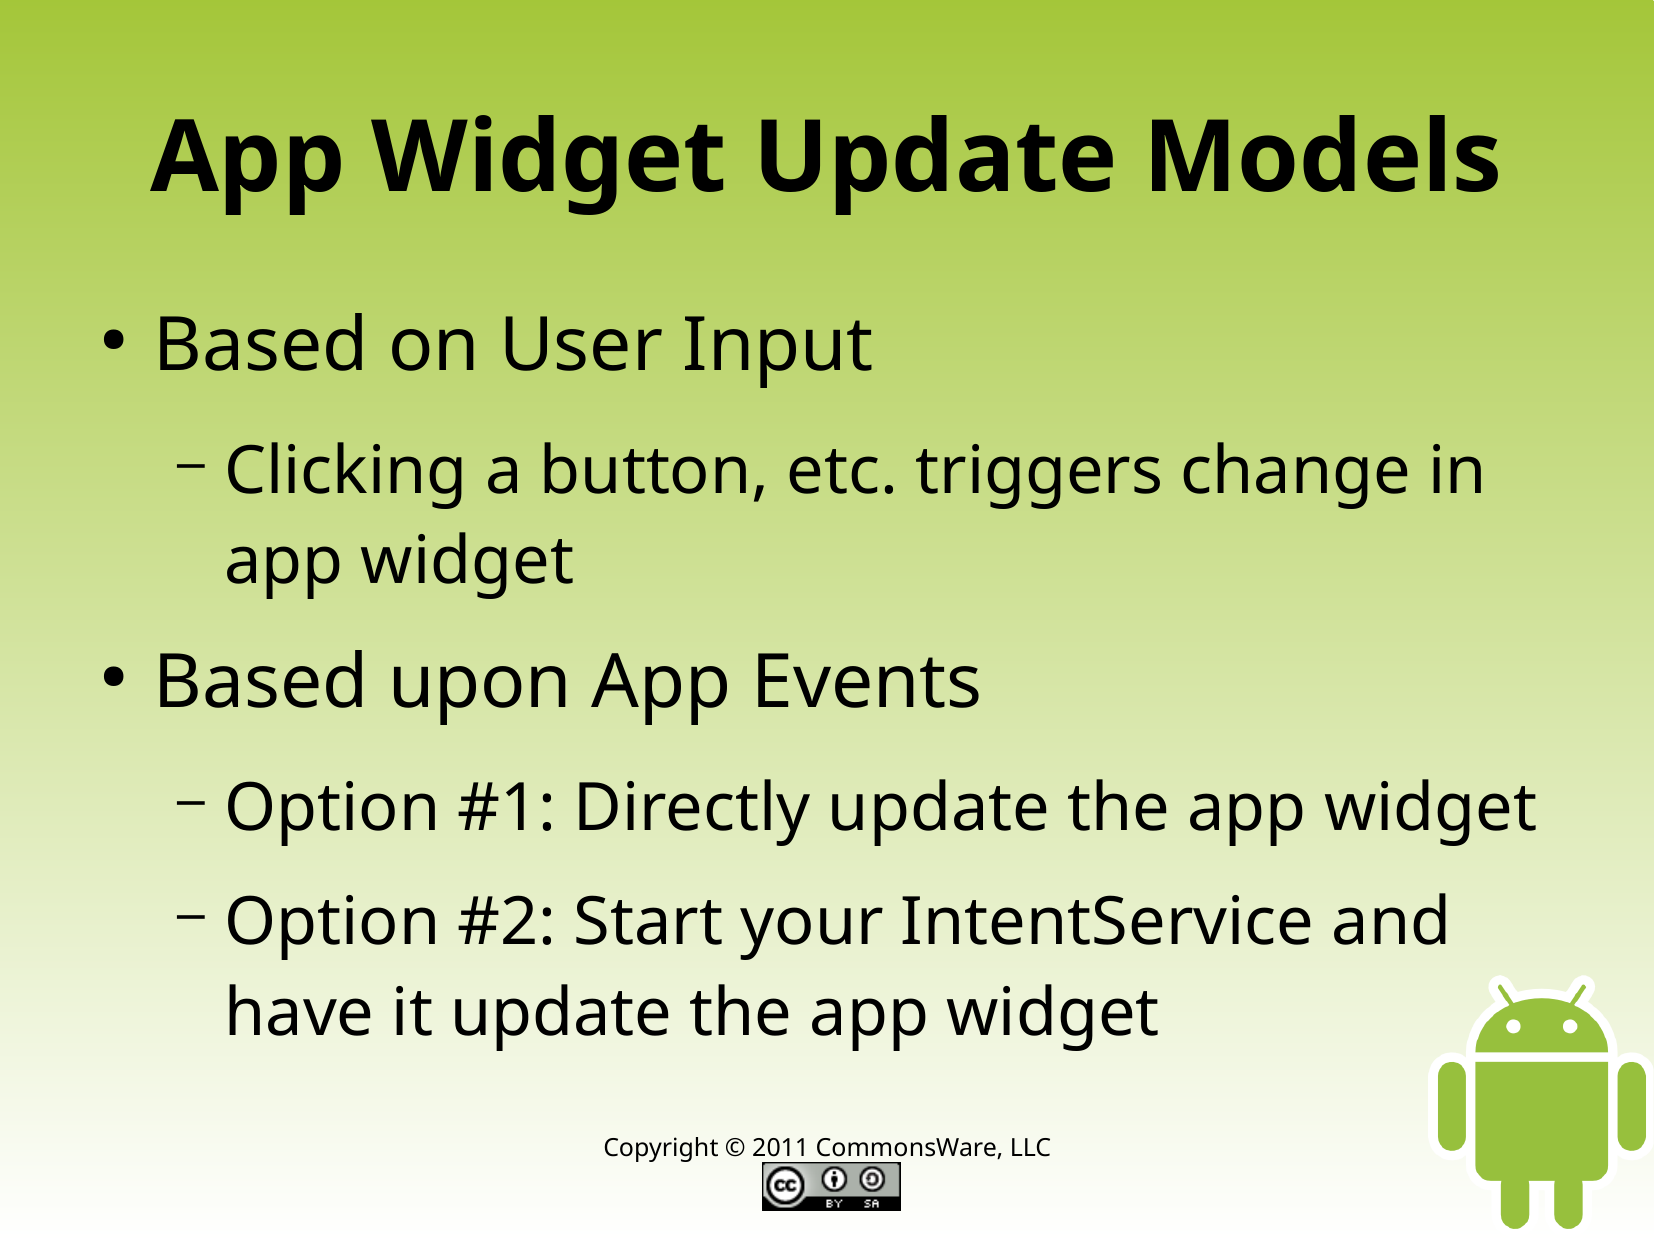

# App Widget Update Models
Based on User Input
Clicking a button, etc. triggers change in app widget
Based upon App Events
Option #1: Directly update the app widget
Option #2: Start your IntentService and have it update the app widget